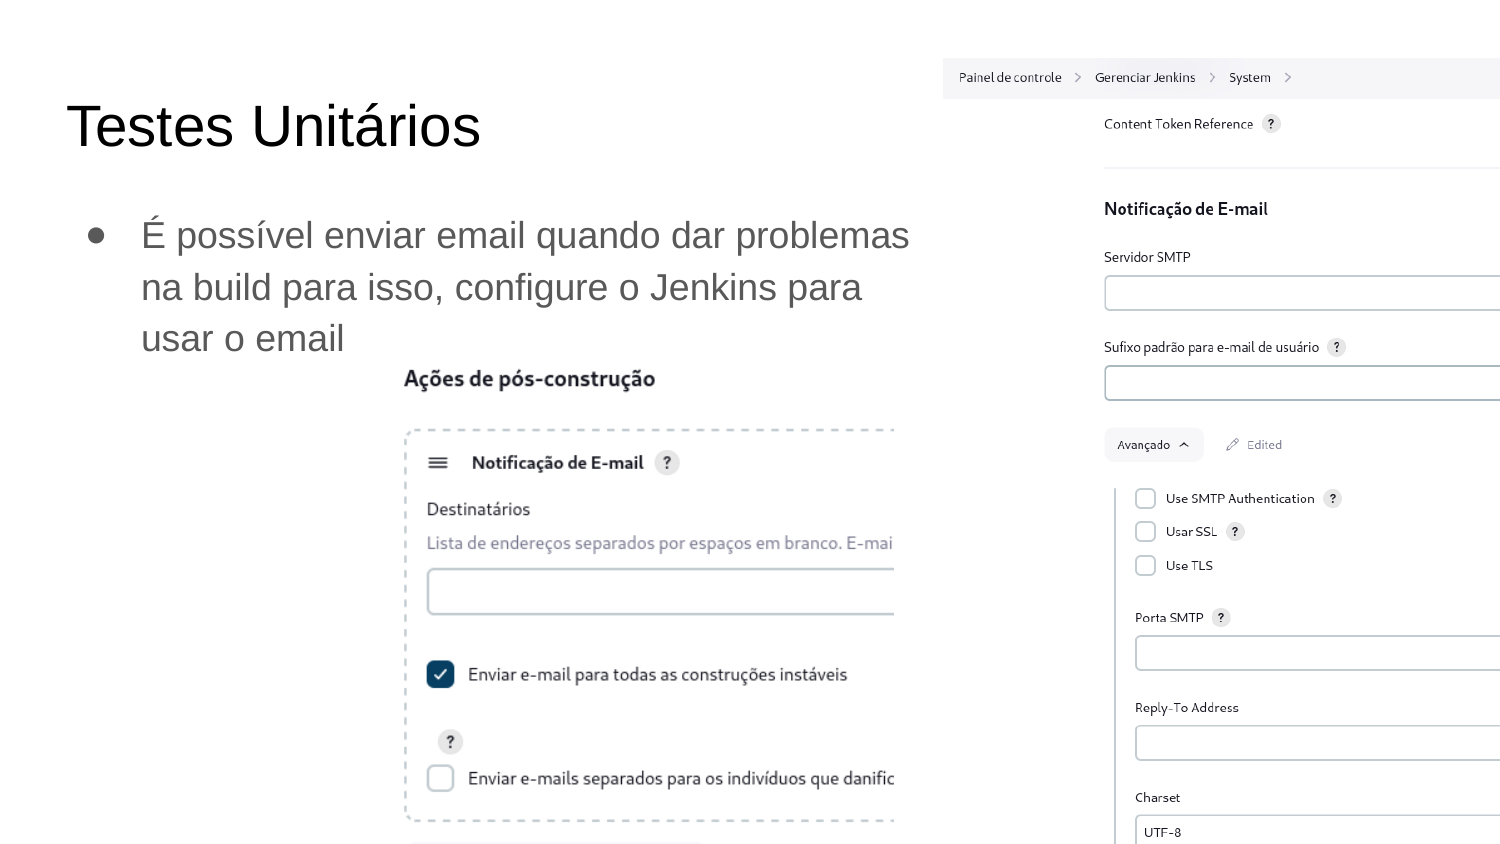

# Testes Unitários
É possível enviar email quando dar problemas
na build para isso, configure o Jenkins para
usar o email